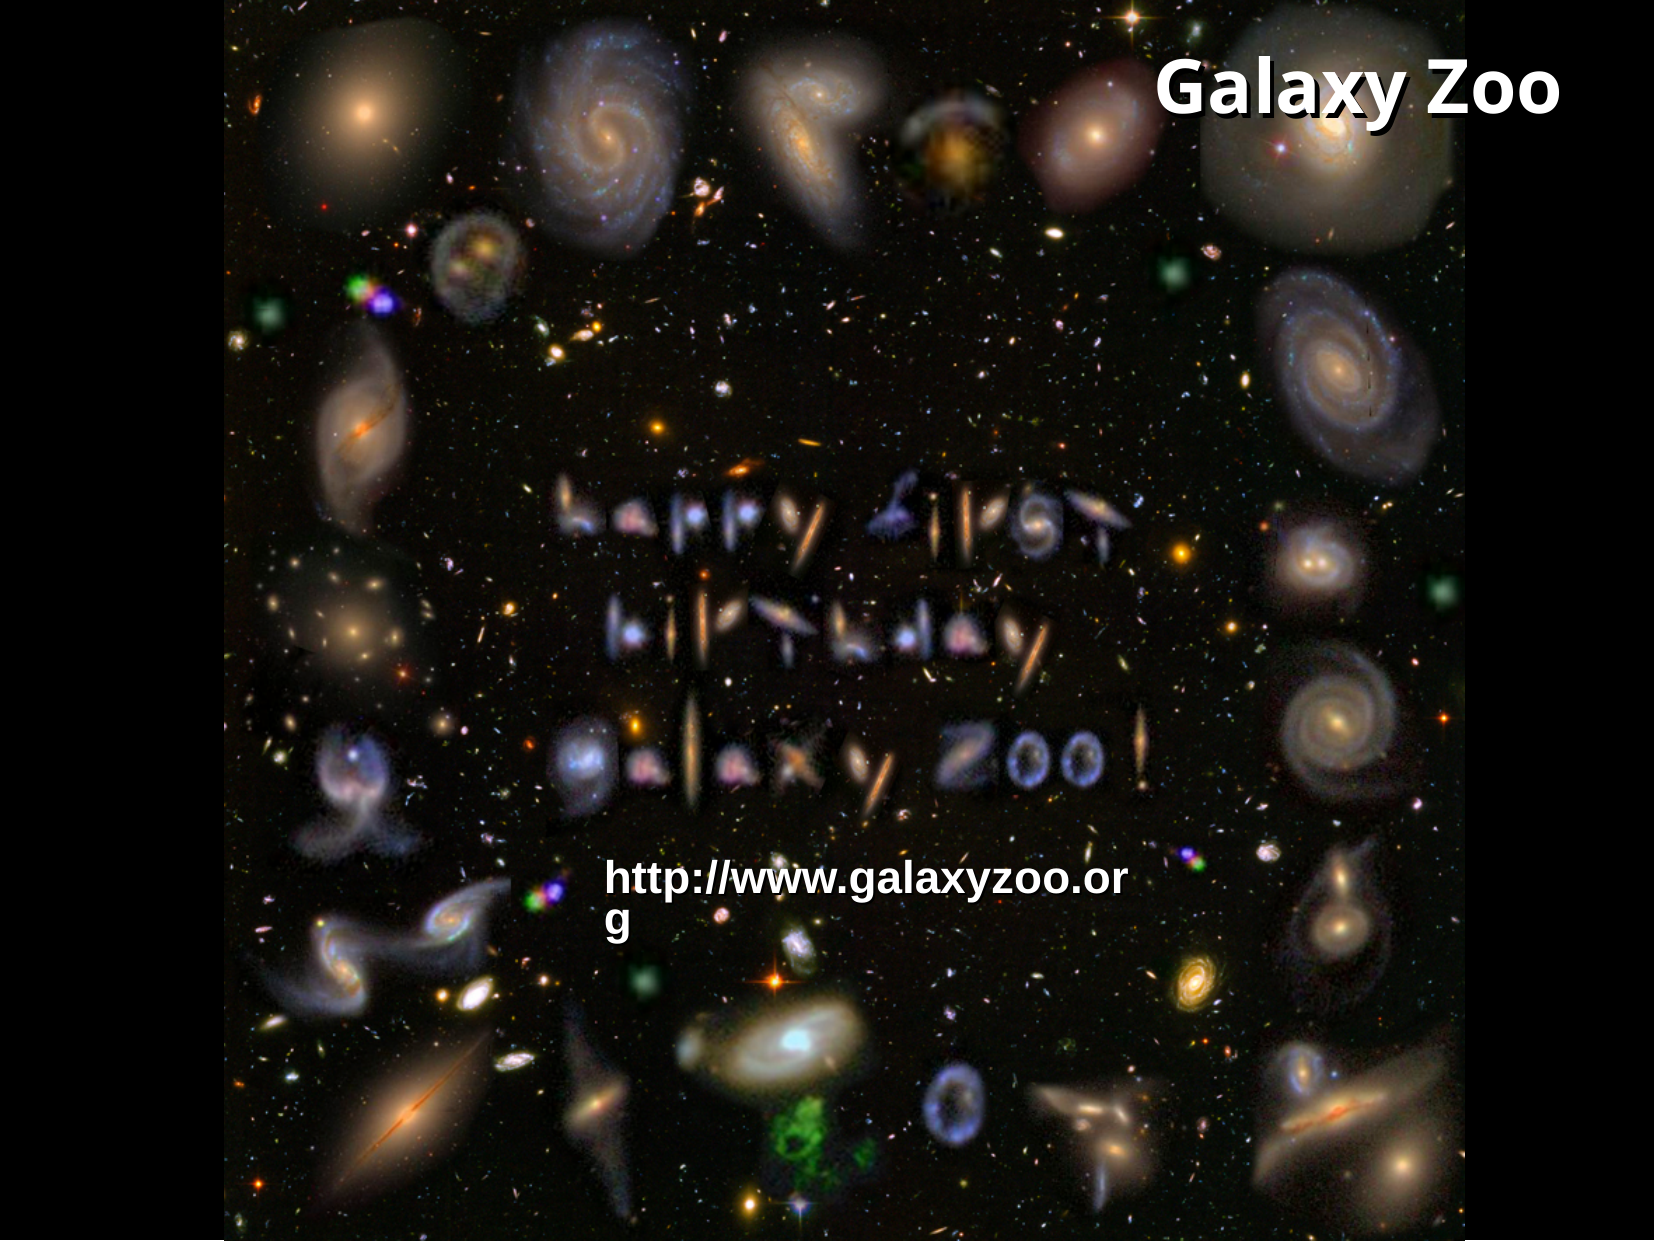

# Galaxy Zoo
http://www.galaxyzoo.org
Nov 06, 2019
H. Asorey - IPAC 2019
9